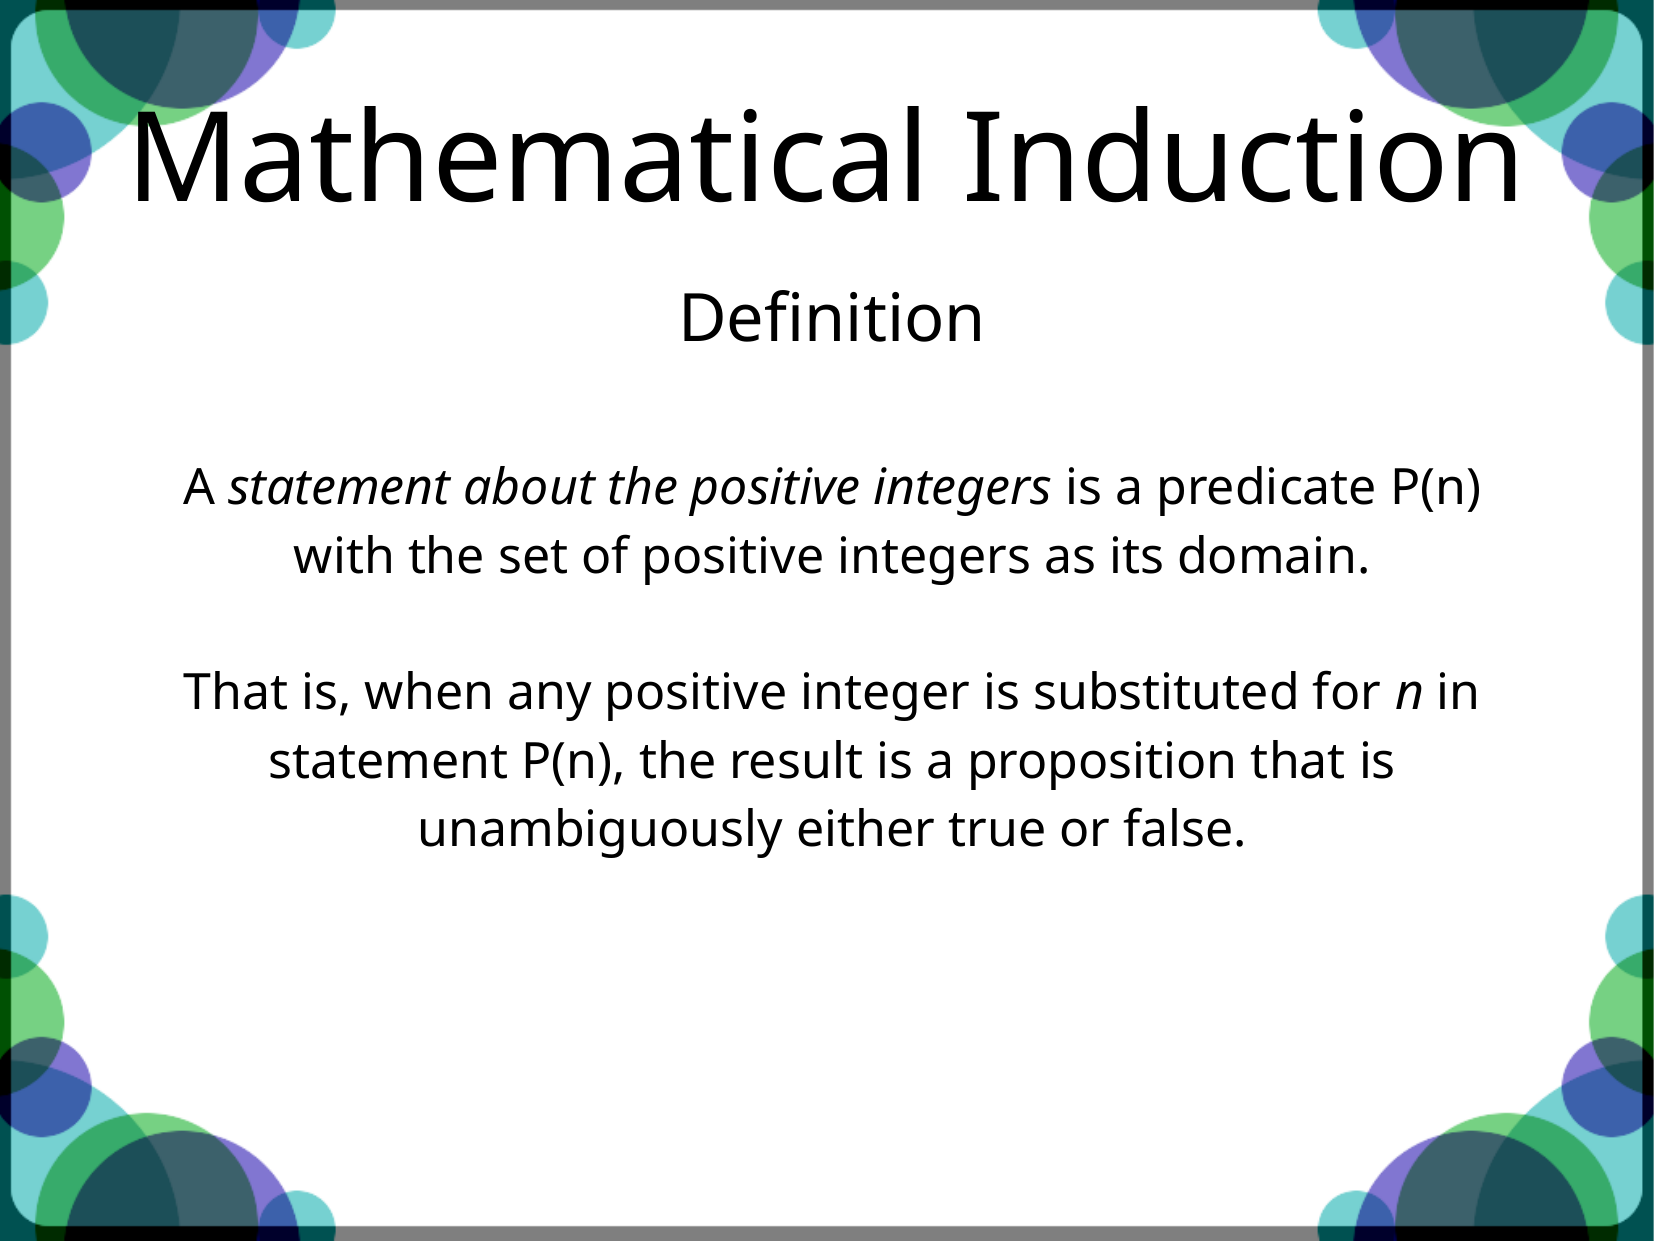

# Mathematical Induction
Definition
A statement about the positive integers is a predicate P(n) with the set of positive integers as its domain.
That is, when any positive integer is substituted for n in statement P(n), the result is a proposition that is unambiguously either true or false.